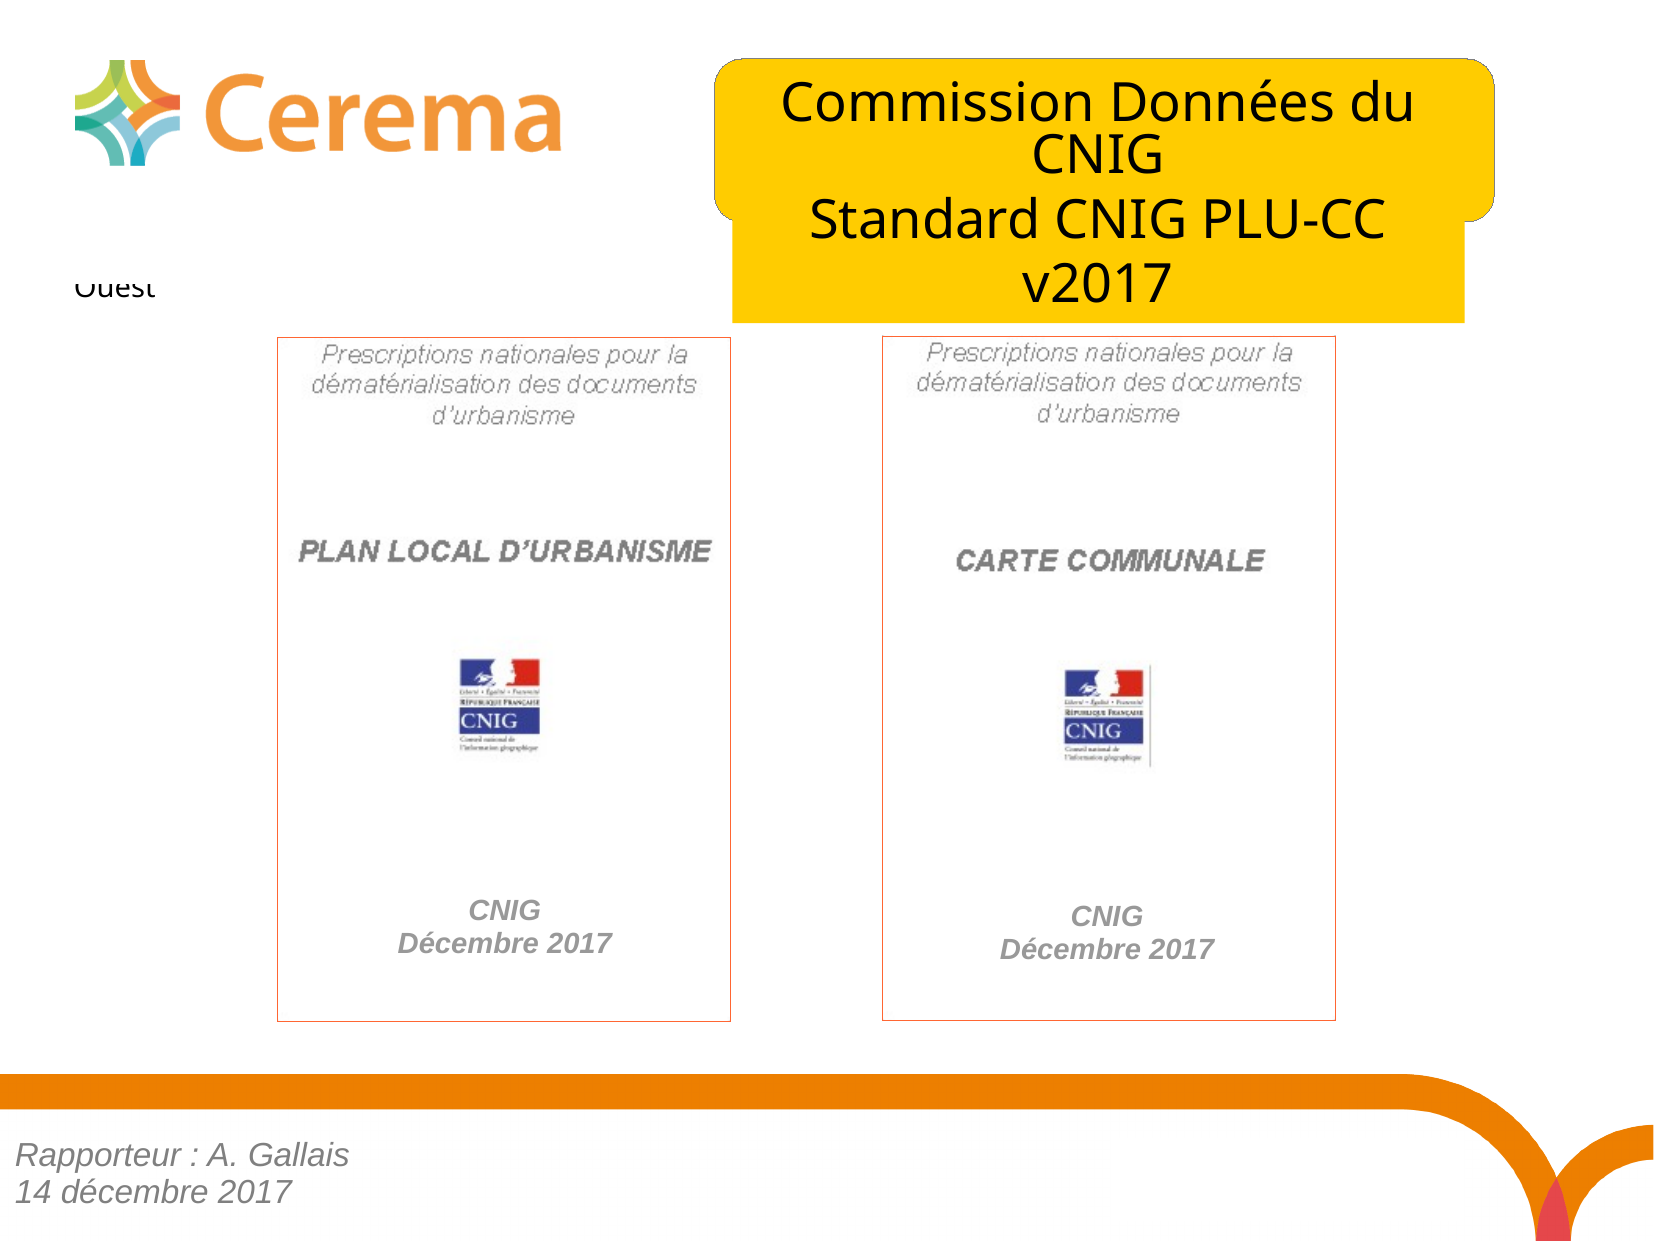

Commission Données du CNIG
Standard CNIG PLU-CC v2017
CNIG
Décembre 2017
CNIG
Décembre 2017
Rapporteur : A. Gallais
14 décembre 2017